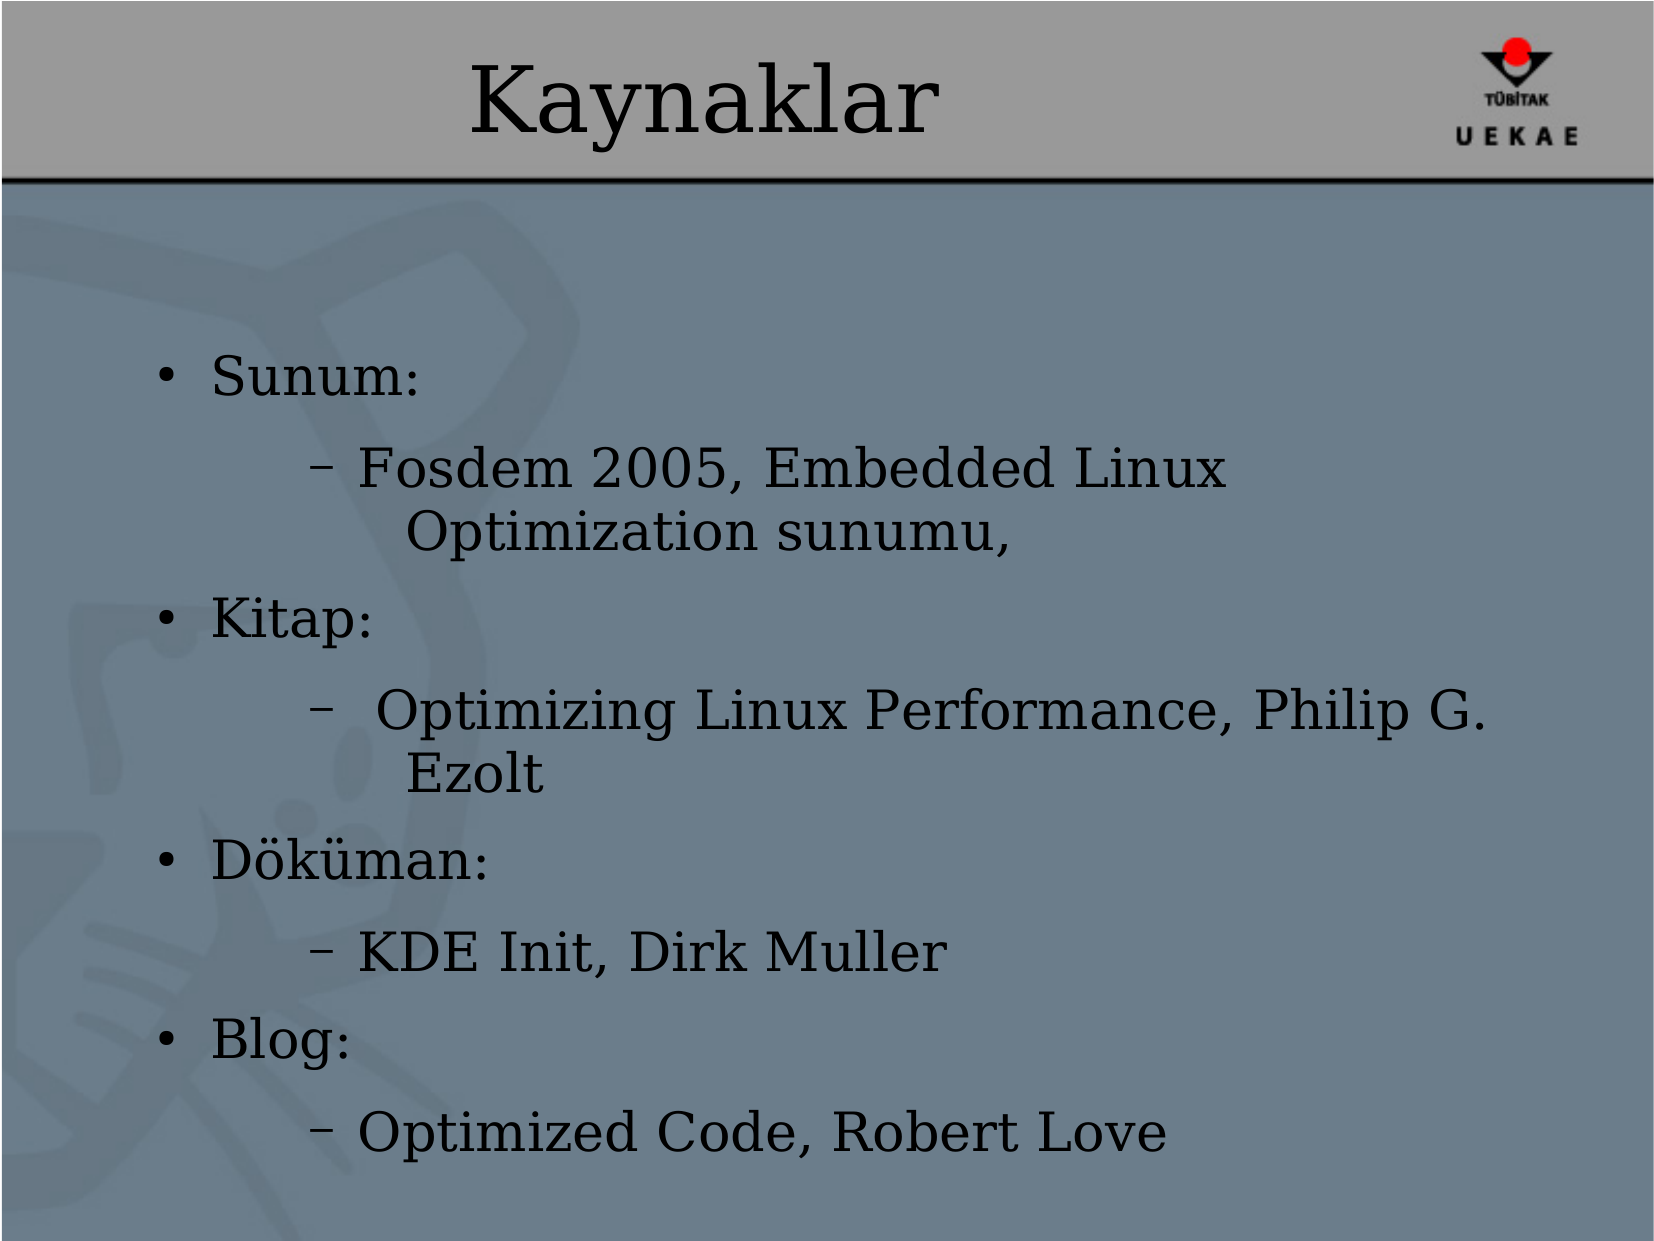

# Kaynaklar
Sunum:
Fosdem 2005, Embedded Linux Optimization sunumu,
Kitap:
 Optimizing Linux Performance, Philip G. Ezolt
Döküman:
KDE Init, Dirk Muller
Blog:
Optimized Code, Robert Love